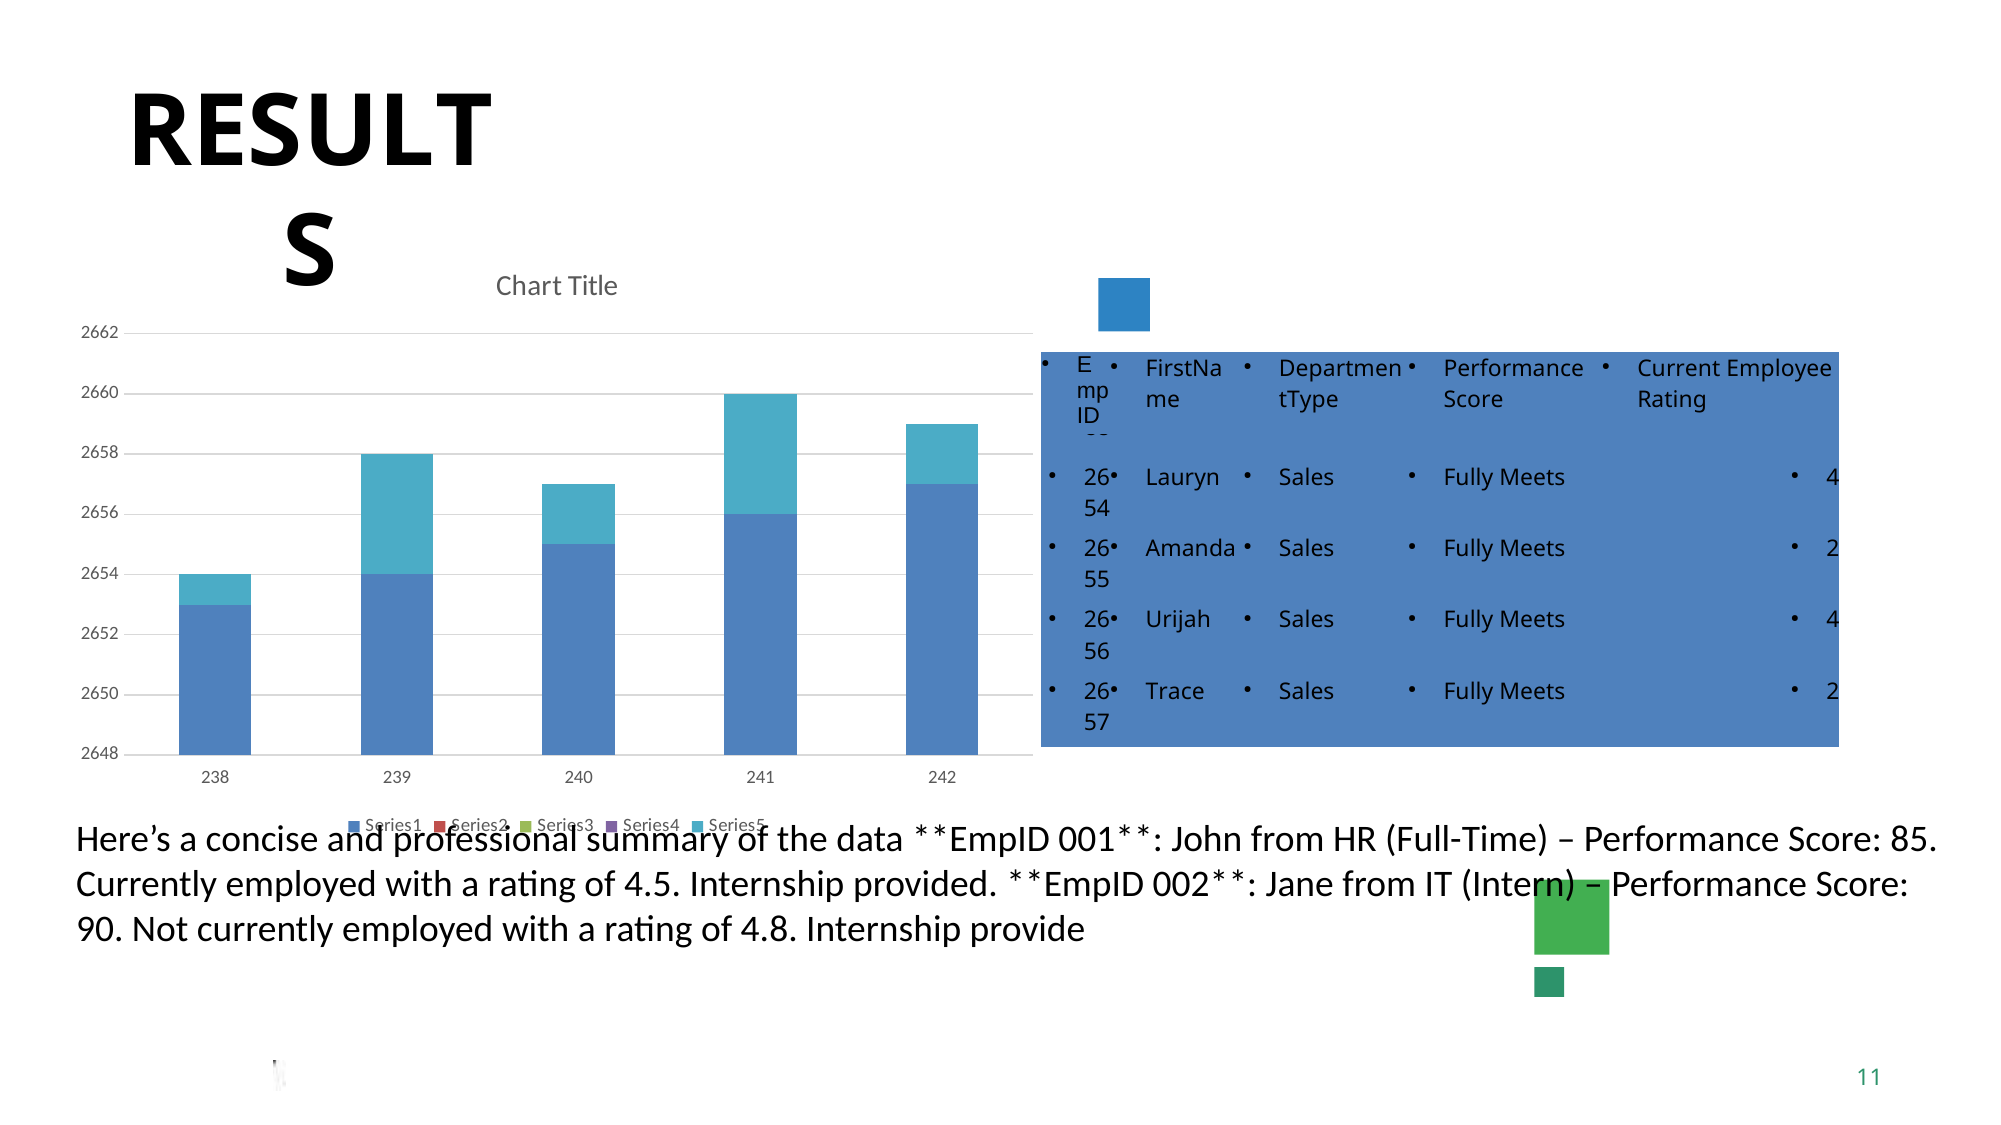

# RESULTS
### Chart: Chart Title
| Category | Series1 | Series2 | Series3 | Series4 | Series5 |
|---|---|---|---|---|---|
| 238 | 2653.0 | 0.0 | 0.0 | 0.0 | 1.0 |
| 239 | 2654.0 | 0.0 | 0.0 | 0.0 | 4.0 |
| 240 | 2655.0 | 0.0 | 0.0 | 0.0 | 2.0 |
| 241 | 2656.0 | 0.0 | 0.0 | 0.0 | 4.0 |
| 242 | 2657.0 | 0.0 | 0.0 | 0.0 | 2.0 |
| EmpID | FirstName | DepartmentType | Performance Score | Current Employee Rating |
| --- | --- | --- | --- | --- |
| 2653 | Keon | Sales | Fully Meets | 1 |
| --- | --- | --- | --- | --- |
| 2654 | Lauryn | Sales | Fully Meets | 4 |
| 2655 | Amanda | Sales | Fully Meets | 2 |
| 2656 | Urijah | Sales | Fully Meets | 4 |
| 2657 | Trace | Sales | Fully Meets | 2 |
Here’s a concise and professional summary of the data **EmpID 001**: John from HR (Full-Time) – Performance Score: 85. Currently employed with a rating of 4.5. Internship provided. **EmpID 002**: Jane from IT (Intern) – Performance Score: 90. Not currently employed with a rating of 4.8. Internship provide